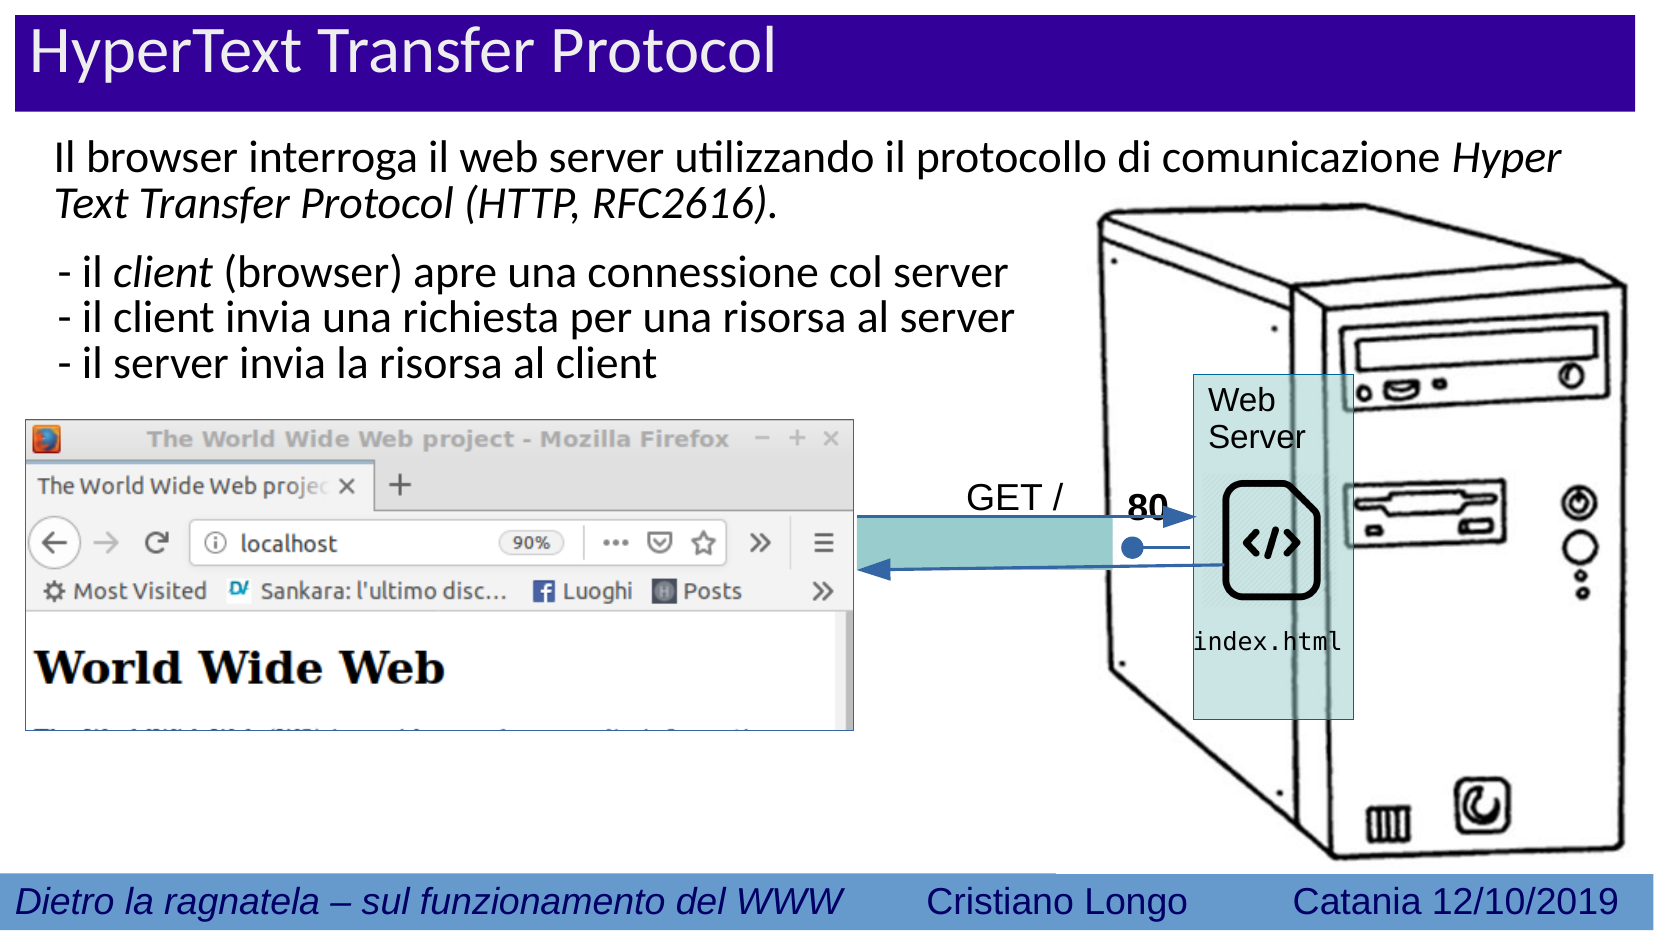

HyperText Transfer Protocol
Il browser interroga il web server utilizzando il protocollo di comunicazione Hyper Text Transfer Protocol (HTTP, RFC2616).
- il client (browser) apre una connessione col server
- il client invia una richiesta per una risorsa al server
- il server invia la risorsa al client
Web Server
GET /
80
index.html
Dietro la ragnatela – sul funzionamento del WWW Cristiano Longo Catania 12/10/2019